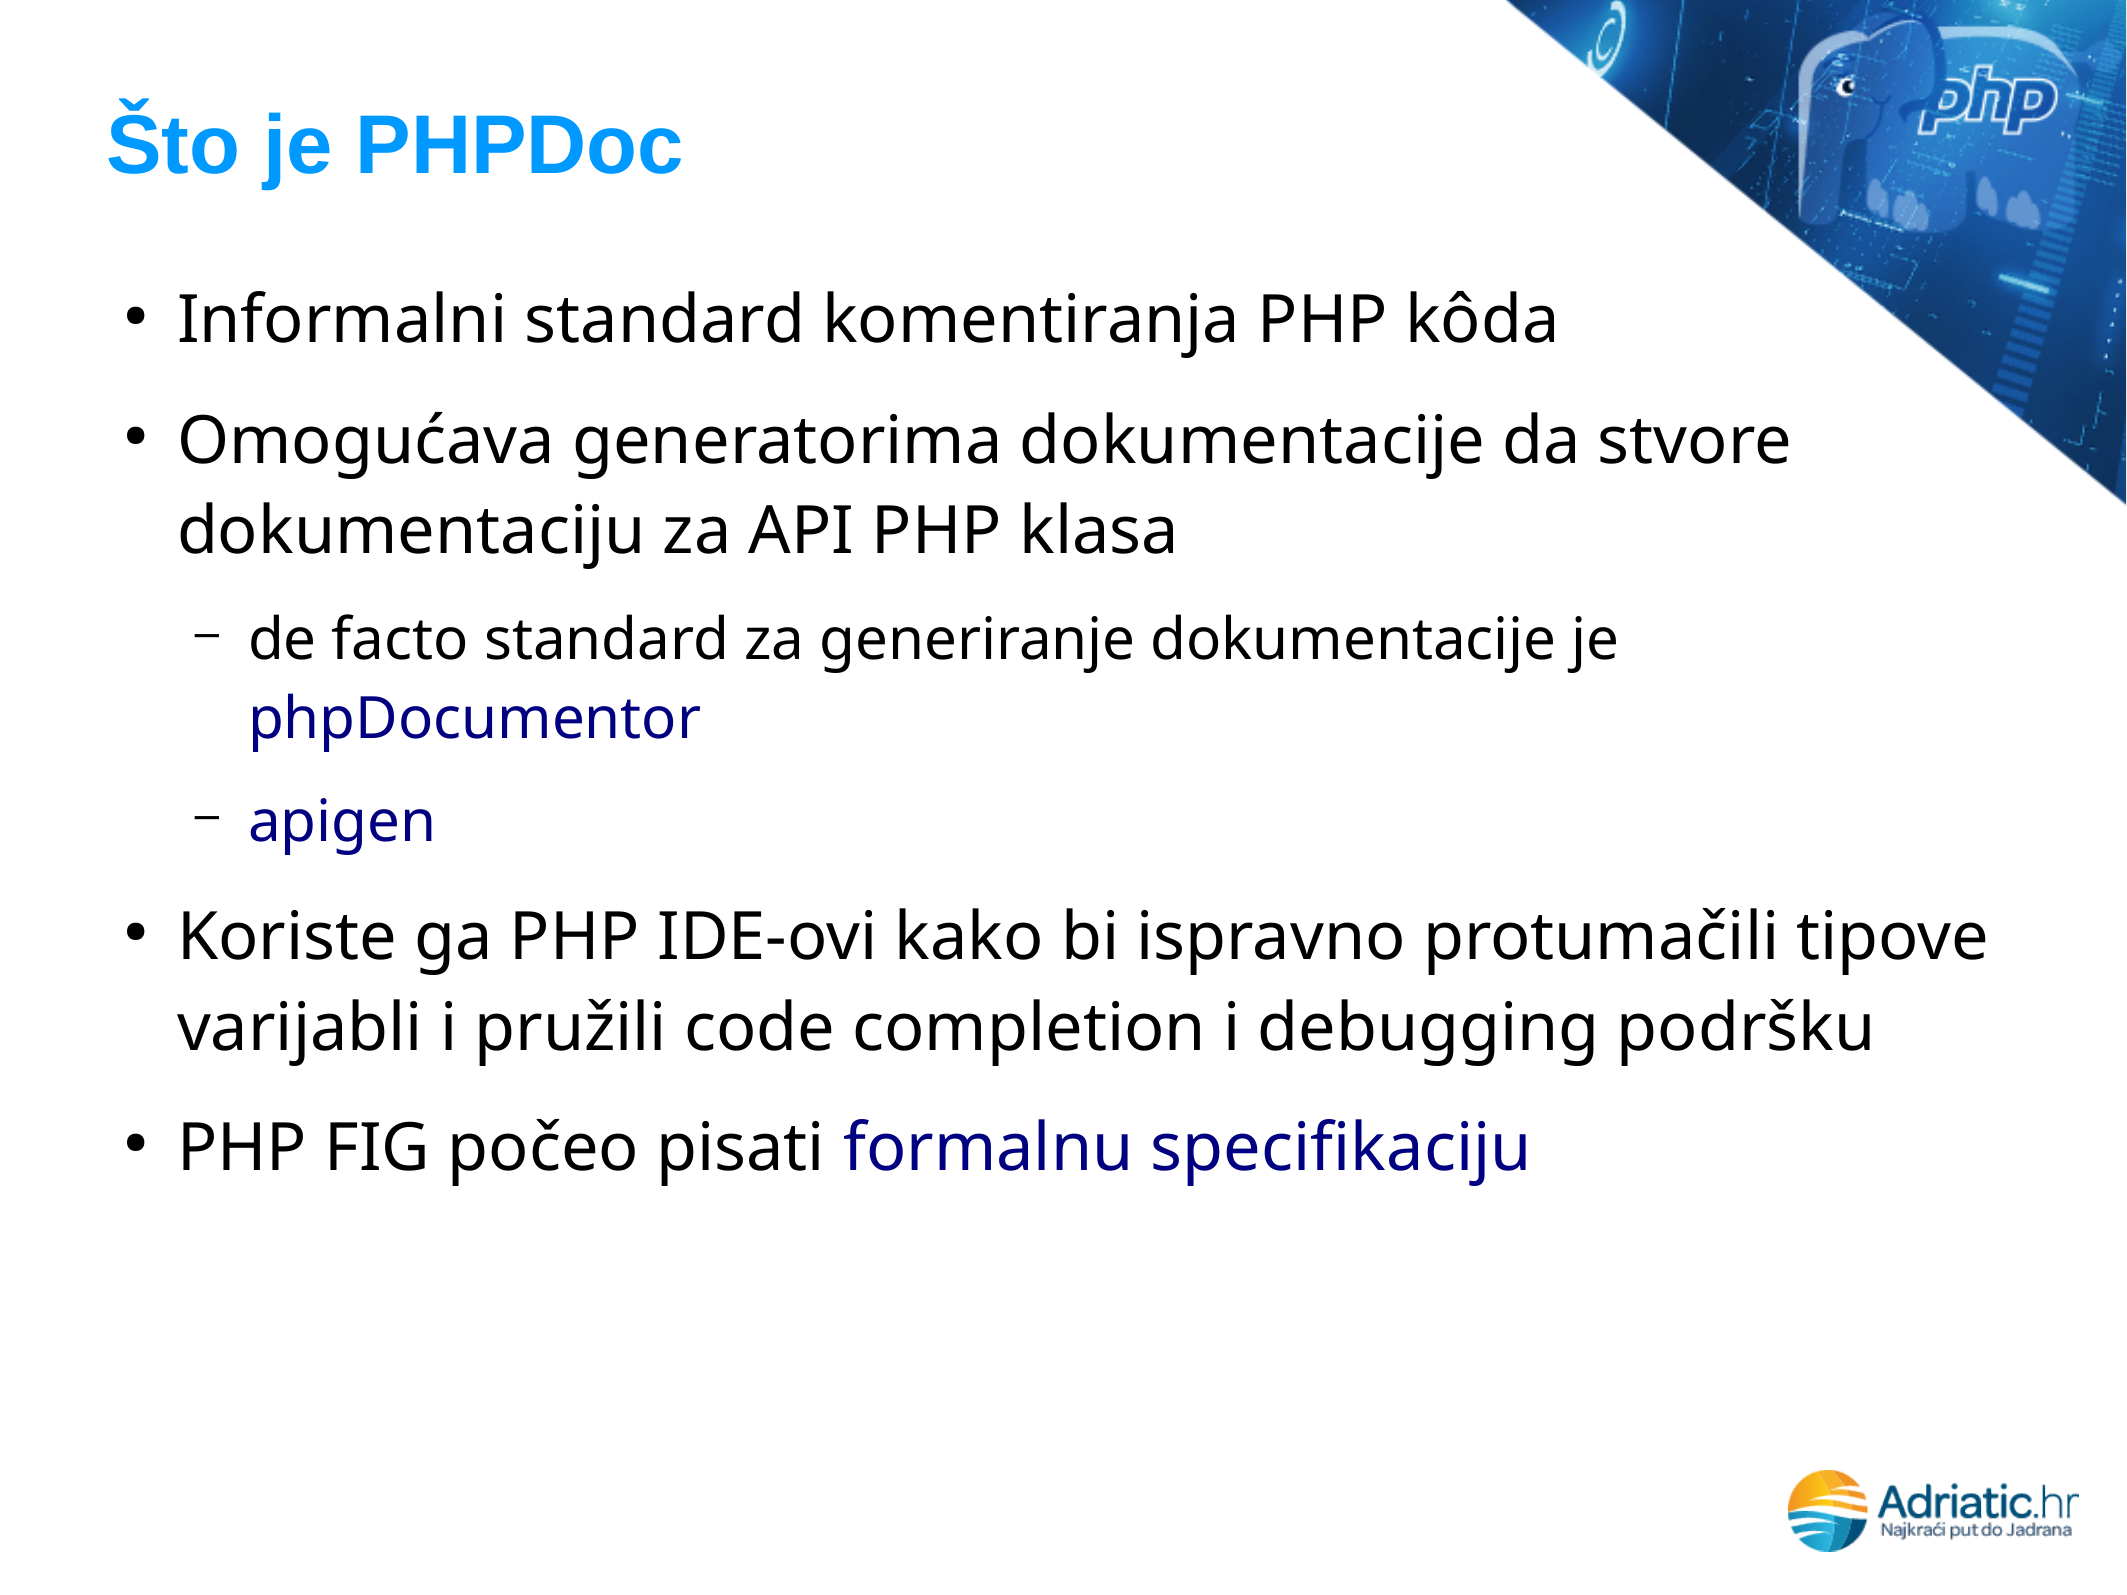

# Što je PHPDoc
Informalni standard komentiranja PHP kôda
Omogućava generatorima dokumentacije da stvore dokumentaciju za API PHP klasa
de facto standard za generiranje dokumentacije je phpDocumentor
apigen
Koriste ga PHP IDE-ovi kako bi ispravno protumačili tipove varijabli i pružili code completion i debugging podršku
PHP FIG počeo pisati formalnu specifikaciju